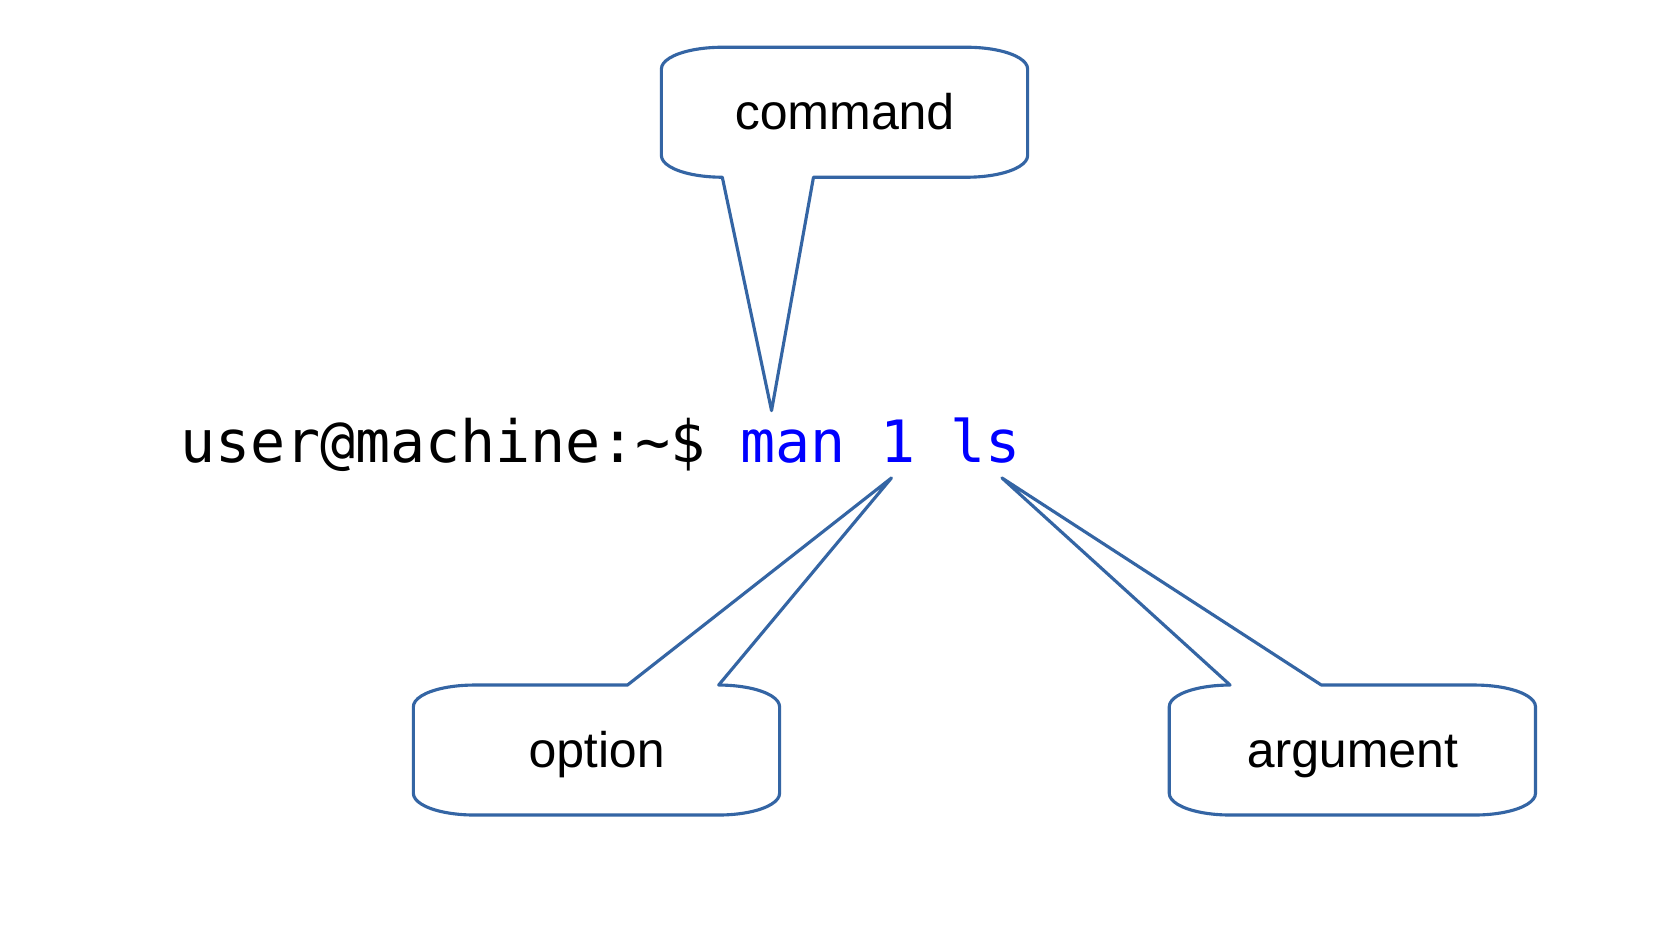

command
user@machine:~$ man 1 ls
option
argument